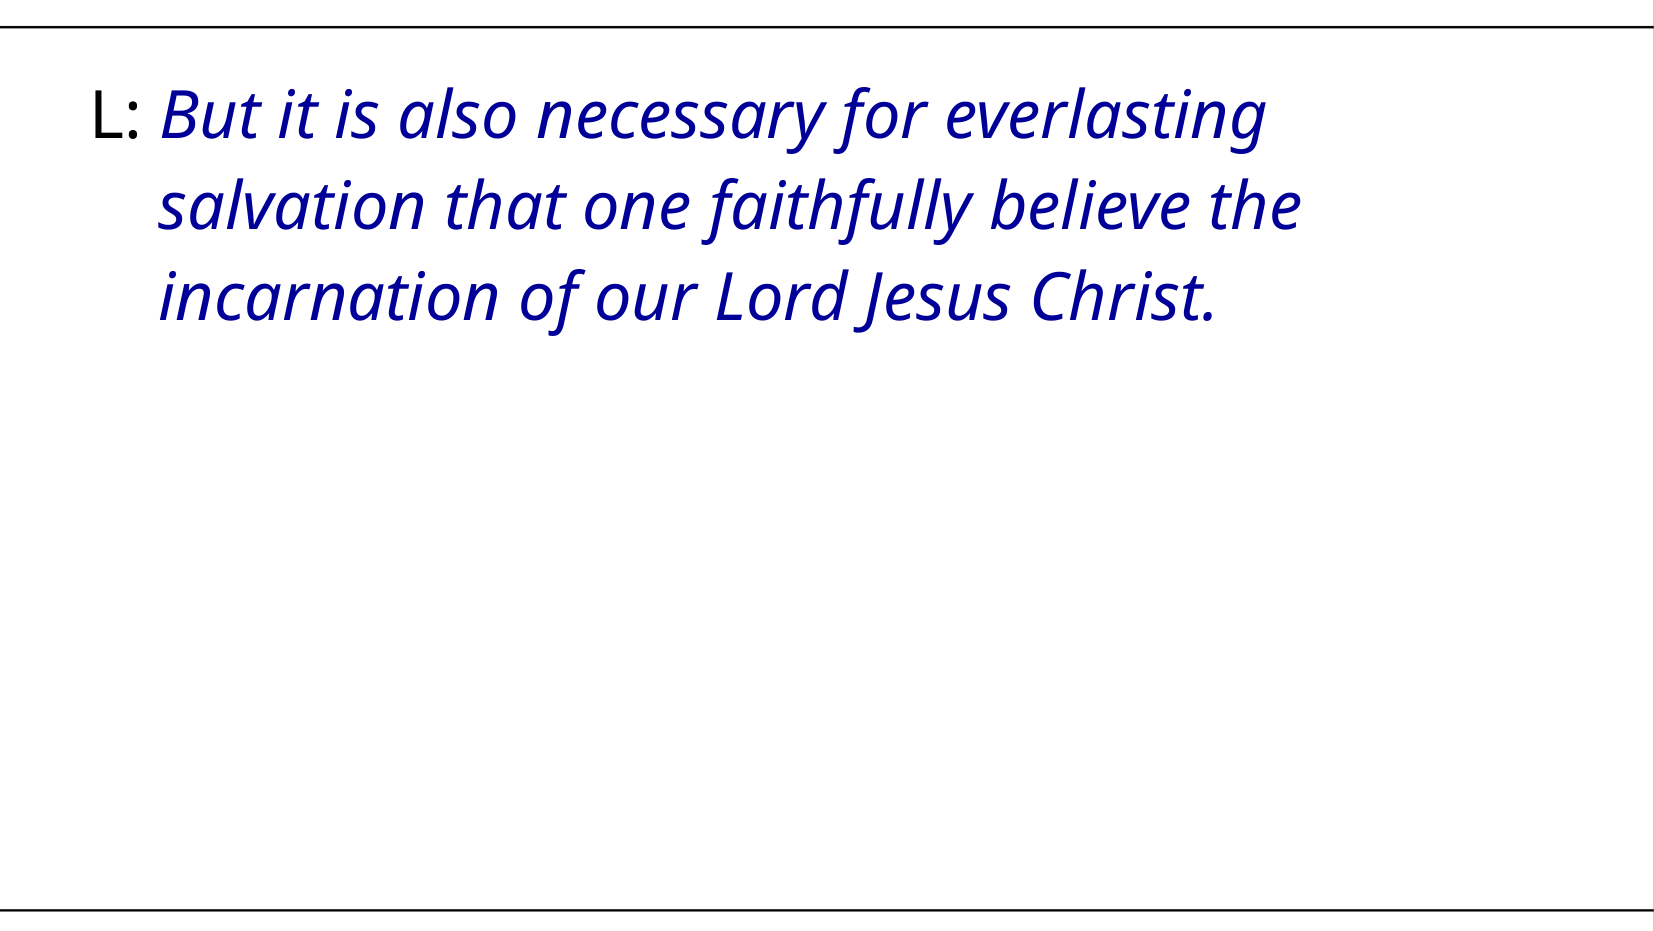

L: But it is also necessary for everlasting
 salvation that one faithfully believe the
 incarnation of our Lord Jesus Christ.